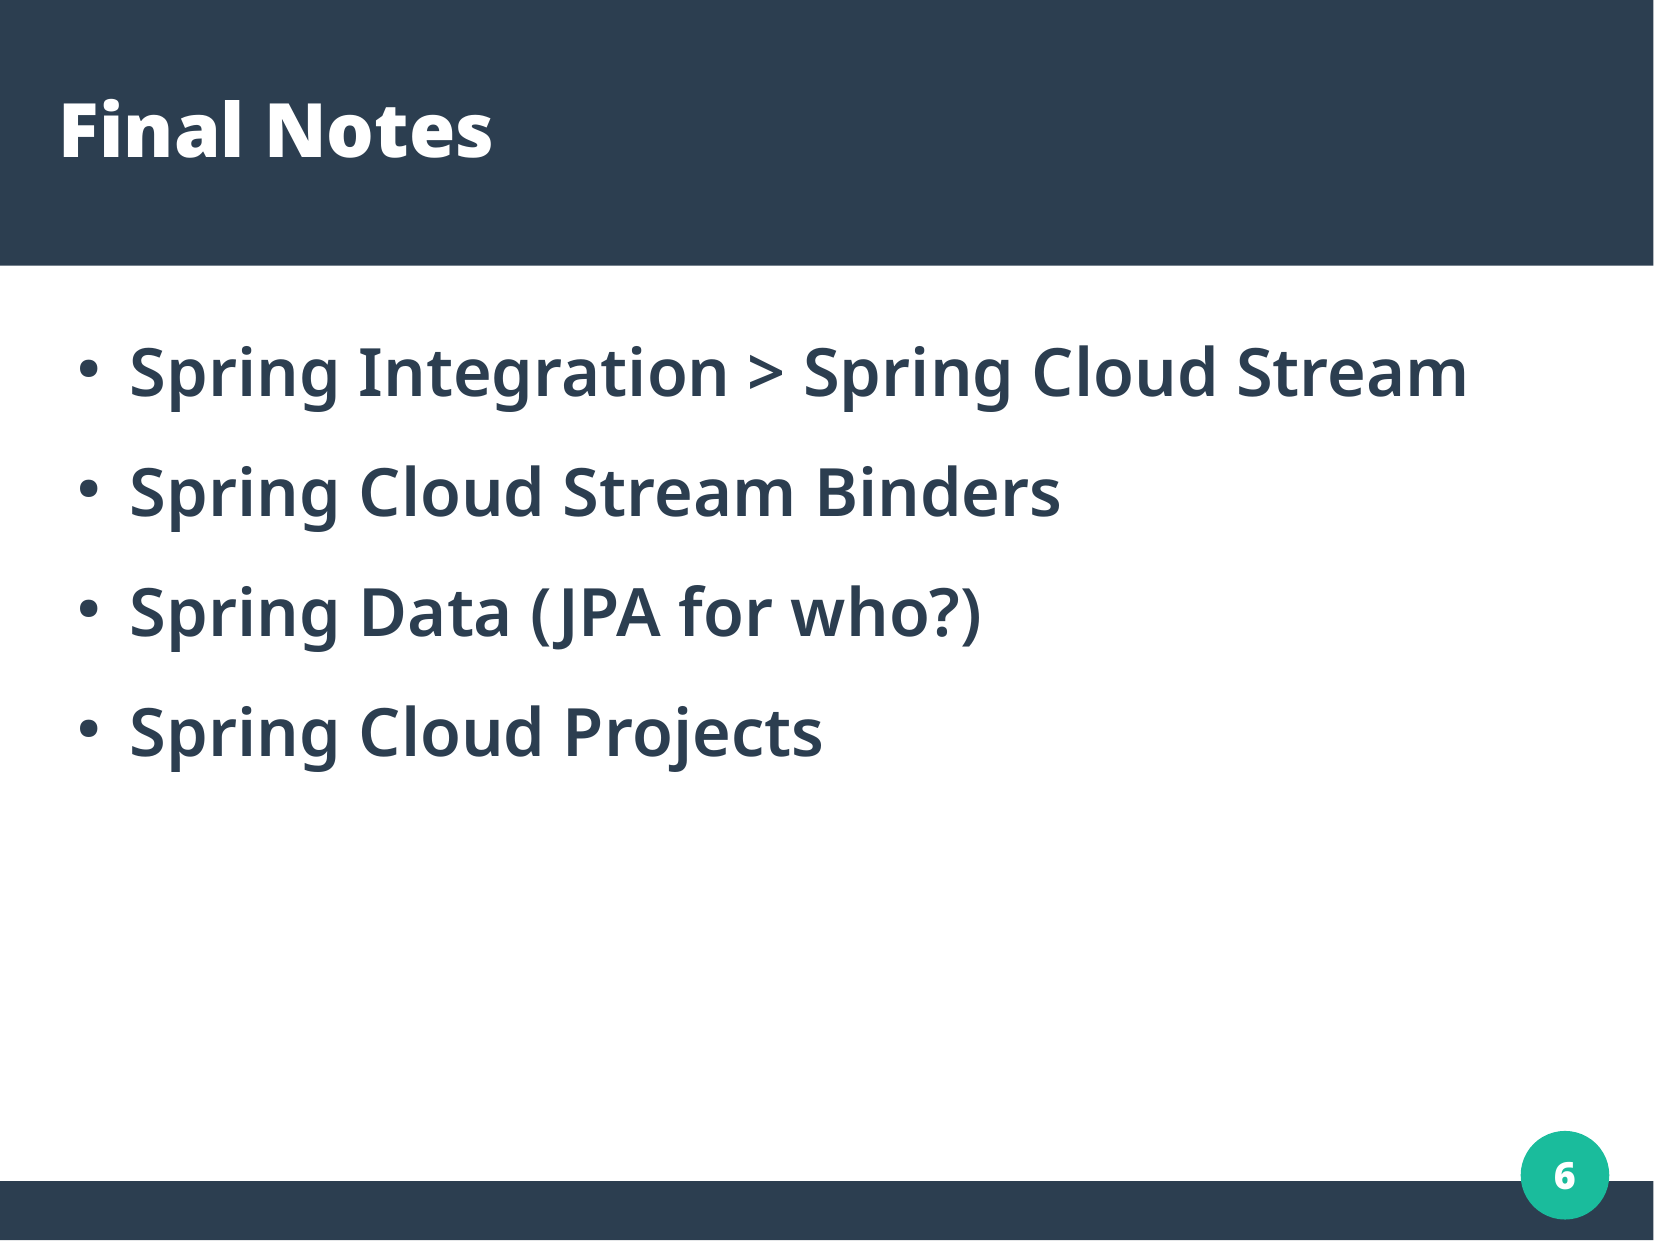

# Final Notes
Spring Integration > Spring Cloud Stream
Spring Cloud Stream Binders
Spring Data (JPA for who?)
Spring Cloud Projects
6